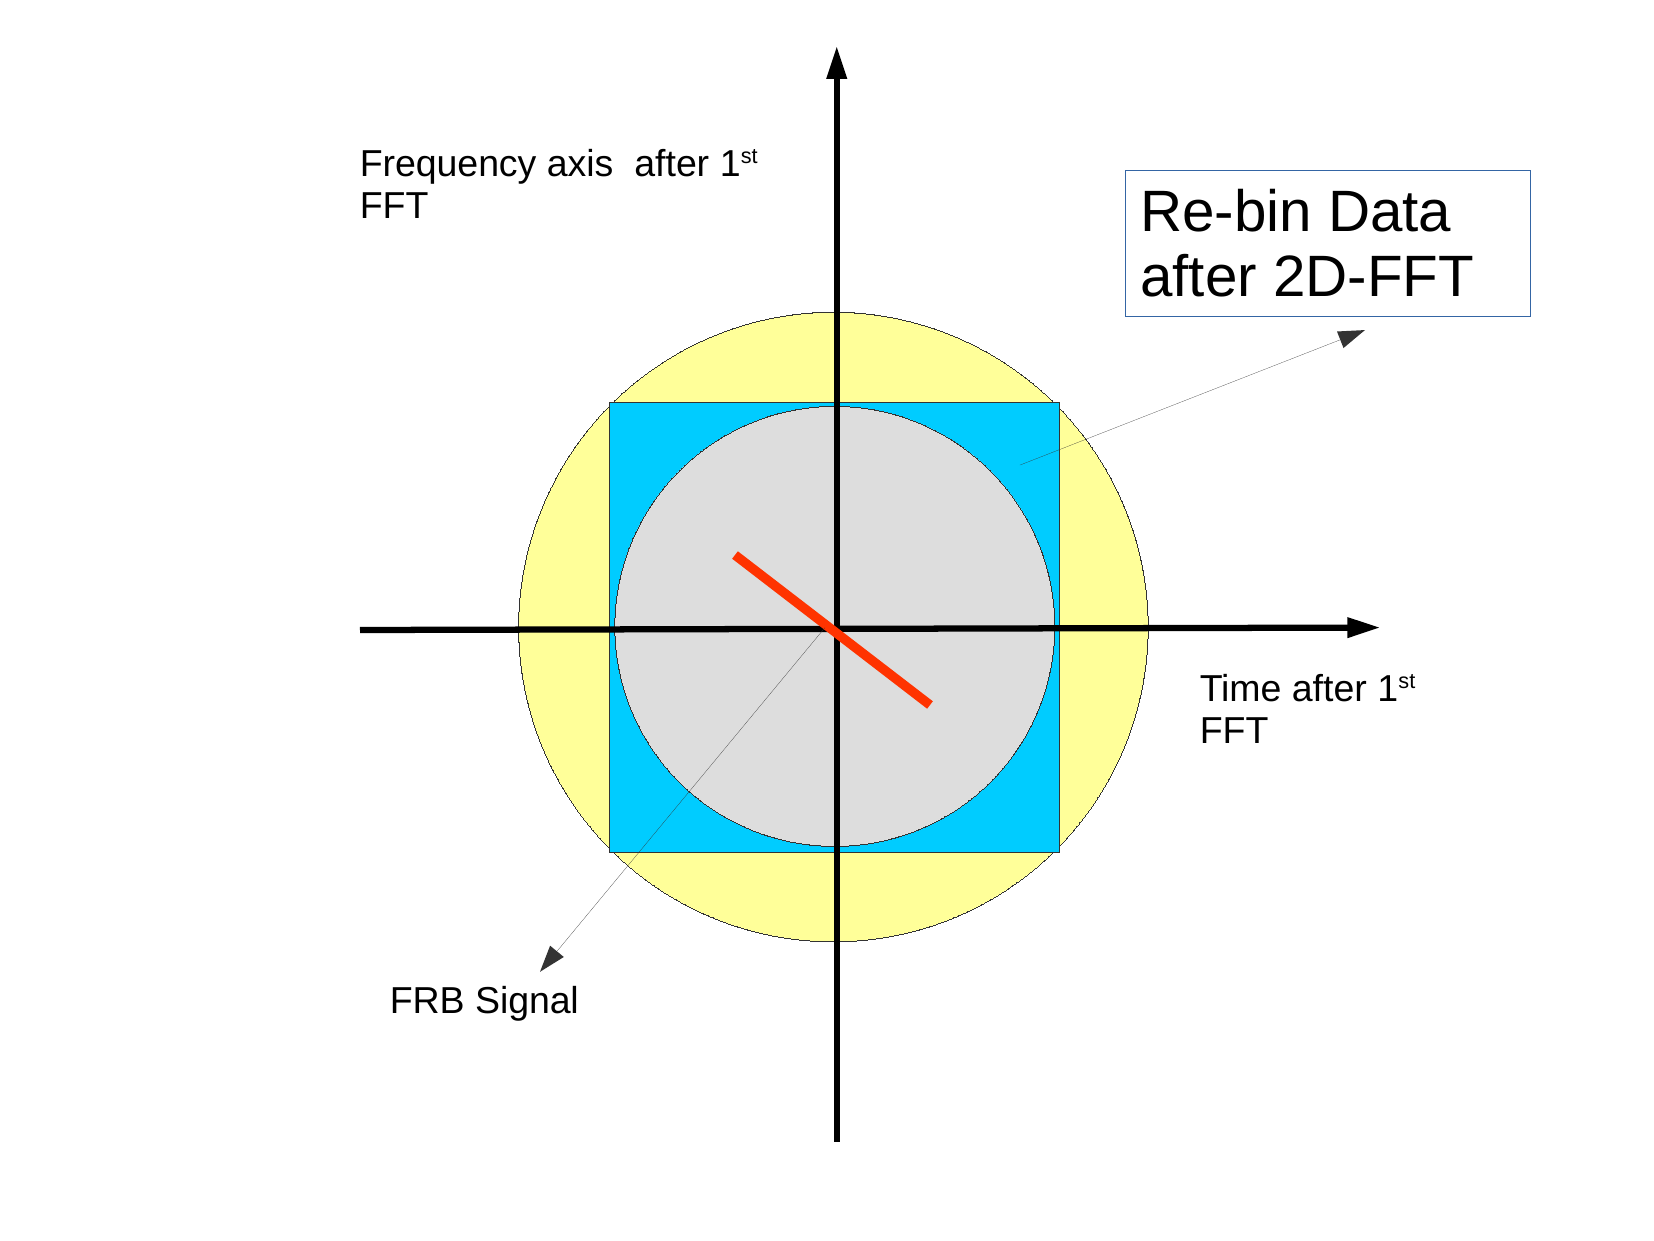

Frequency axis after 1st FFT
Re-bin Data after 2D-FFT
Time after 1st FFT
FRB Signal